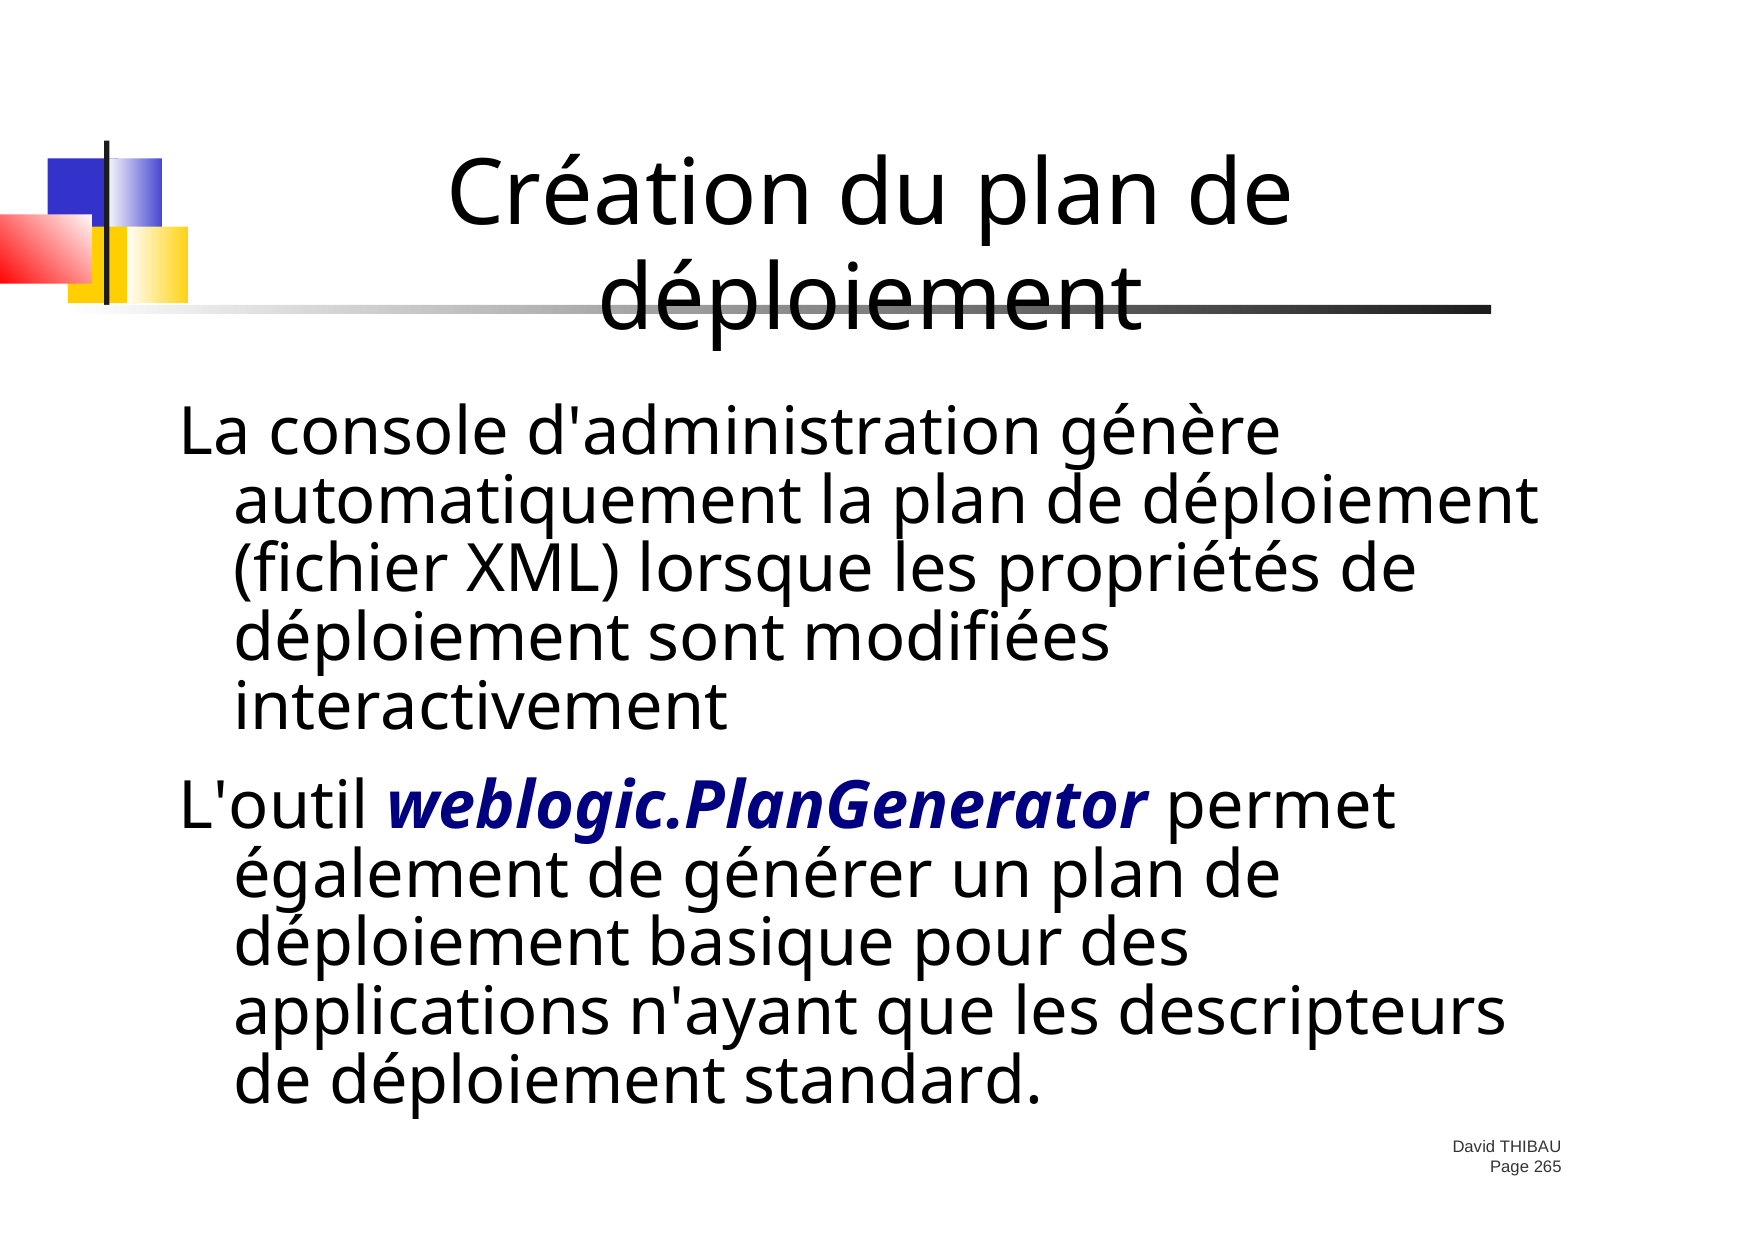

# Création du plan de déploiement
La console d'administration génère automatiquement la plan de déploiement (fichier XML) lorsque les propriétés de déploiement sont modifiées interactivement
L'outil weblogic.PlanGenerator permet également de générer un plan de déploiement basique pour des applications n'ayant que les descripteurs de déploiement standard.